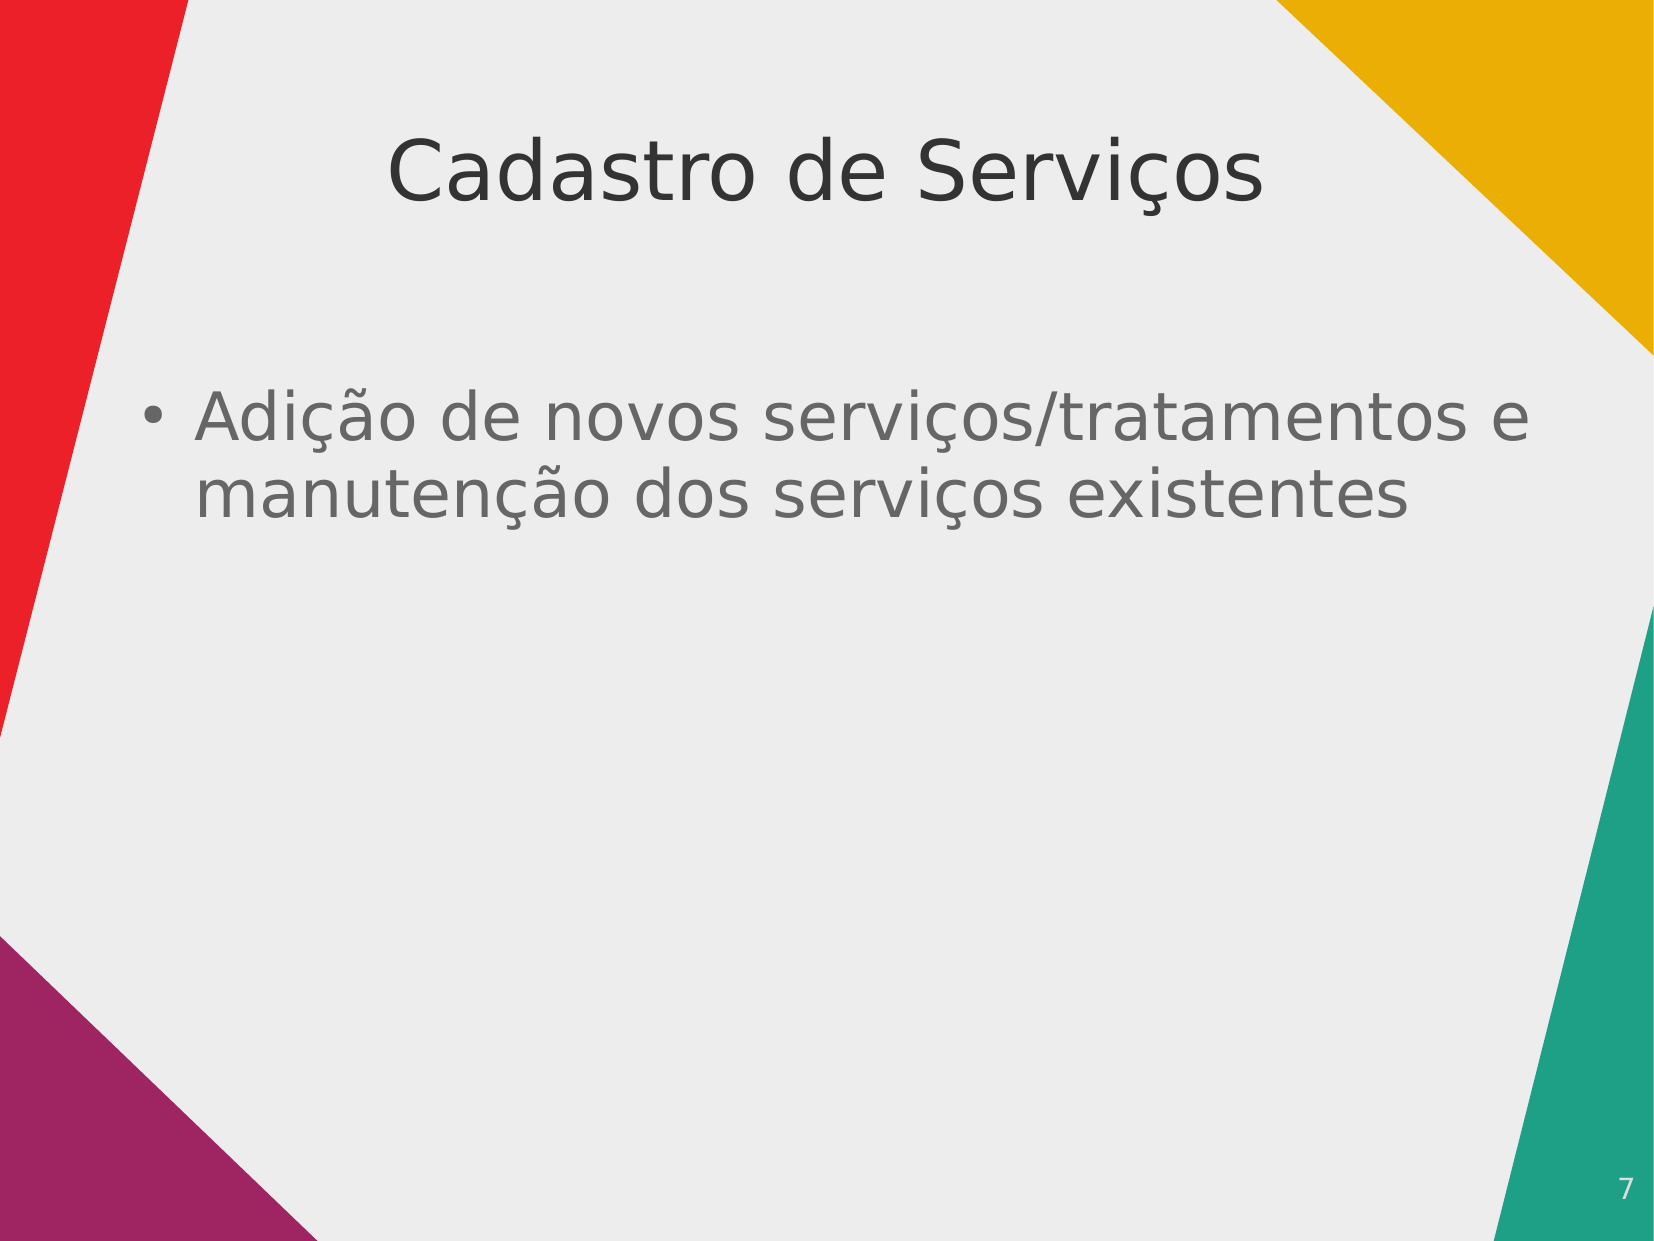

# Cadastro de Serviços
Adição de novos serviços/tratamentos e manutenção dos serviços existentes
7